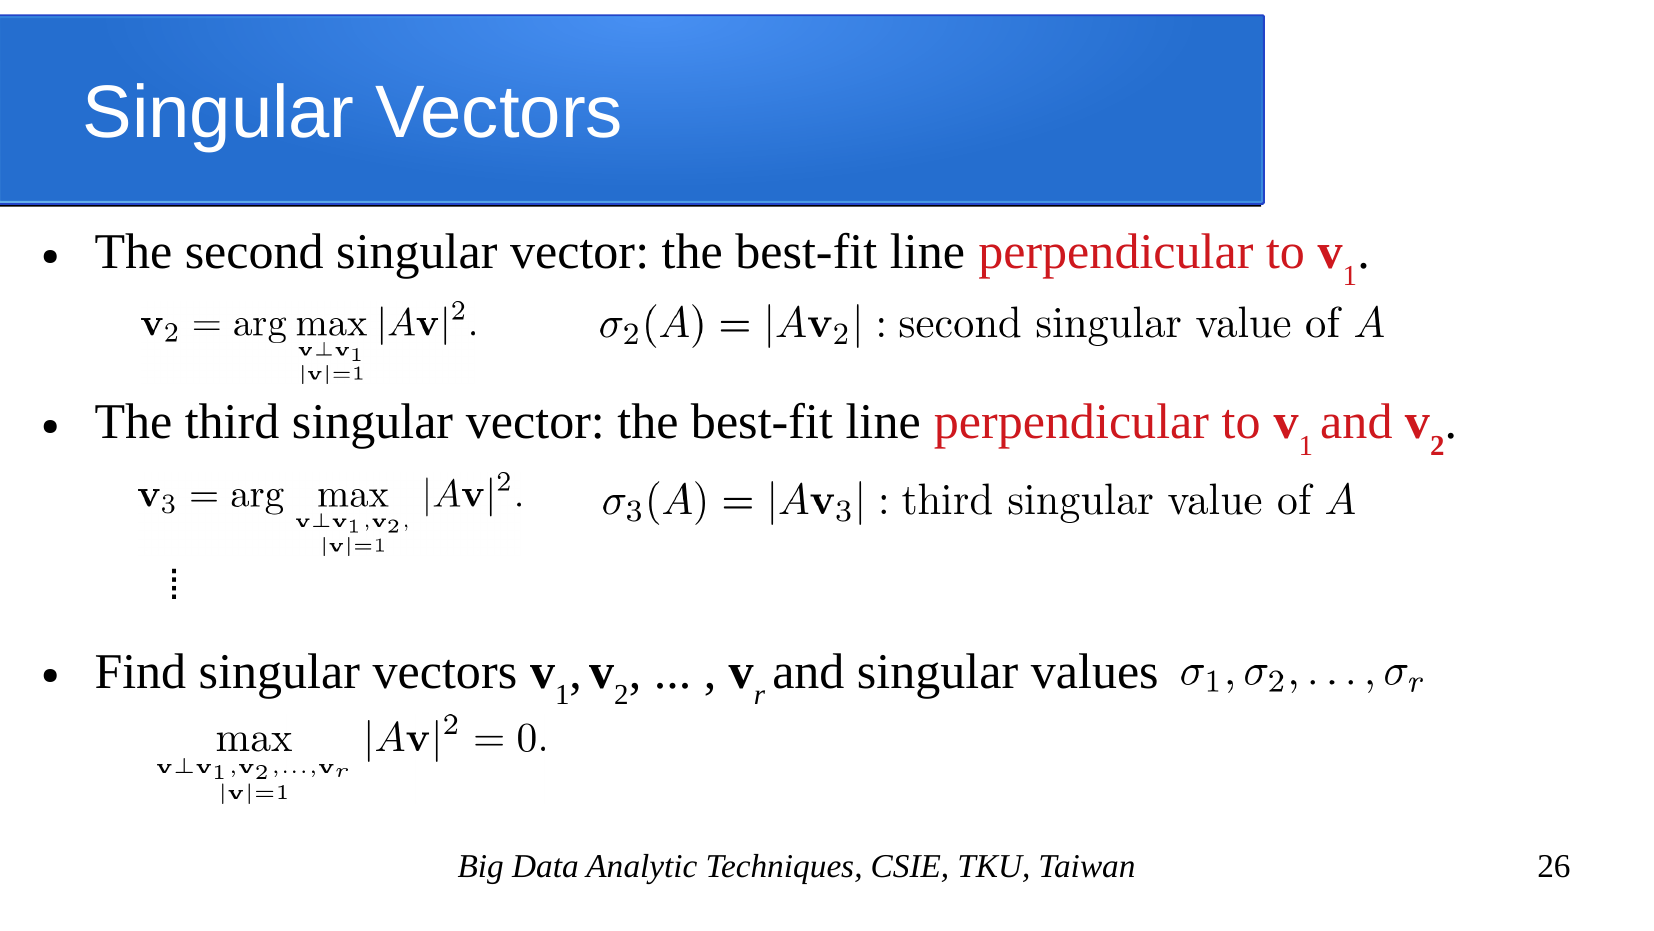

# Singular Vectors
The second singular vector: the best-fit line perpendicular to v1.
The third singular vector: the best-fit line perpendicular to v1 and v2.
Find singular vectors v1, v2, ... , vr and singular values
⁞
Big Data Analytic Techniques, CSIE, TKU, Taiwan
26